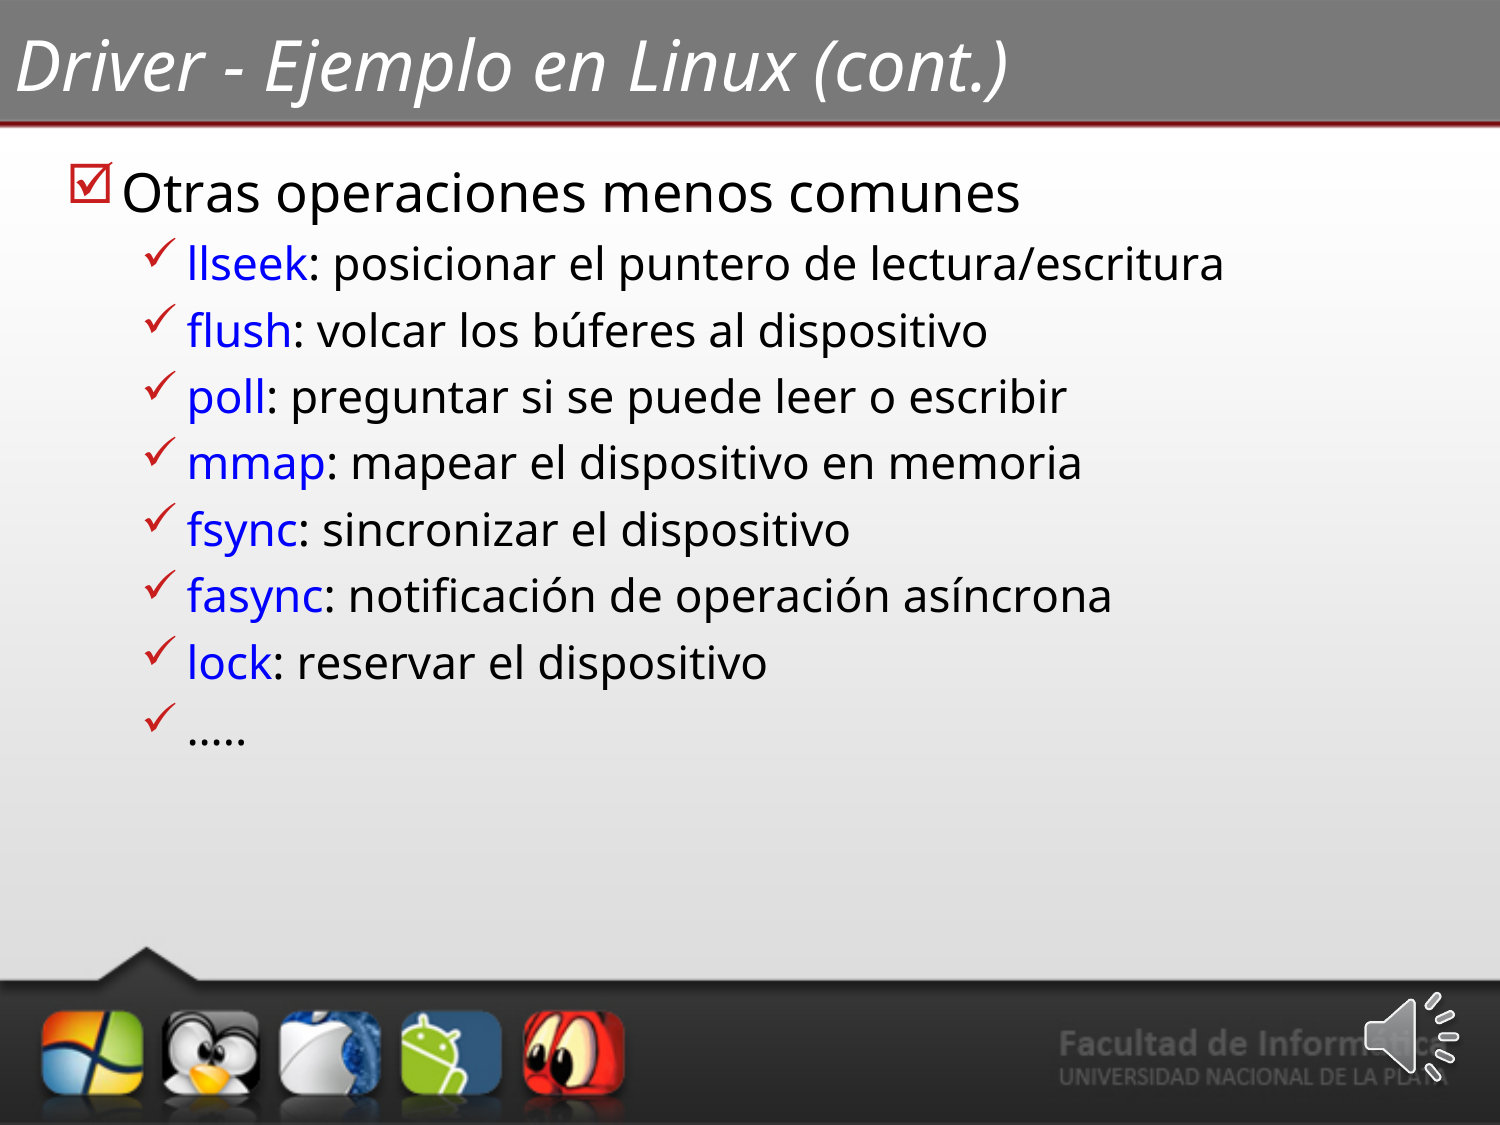

Driver - Ejemplo en Linux (cont.)
Otras operaciones menos comunes
llseek: posicionar el puntero de lectura/escritura
flush: volcar los búferes al dispositivo
poll: preguntar si se puede leer o escribir
mmap: mapear el dispositivo en memoria
fsync: sincronizar el dispositivo
fasync: notificación de operación asíncrona
lock: reservar el dispositivo
…..